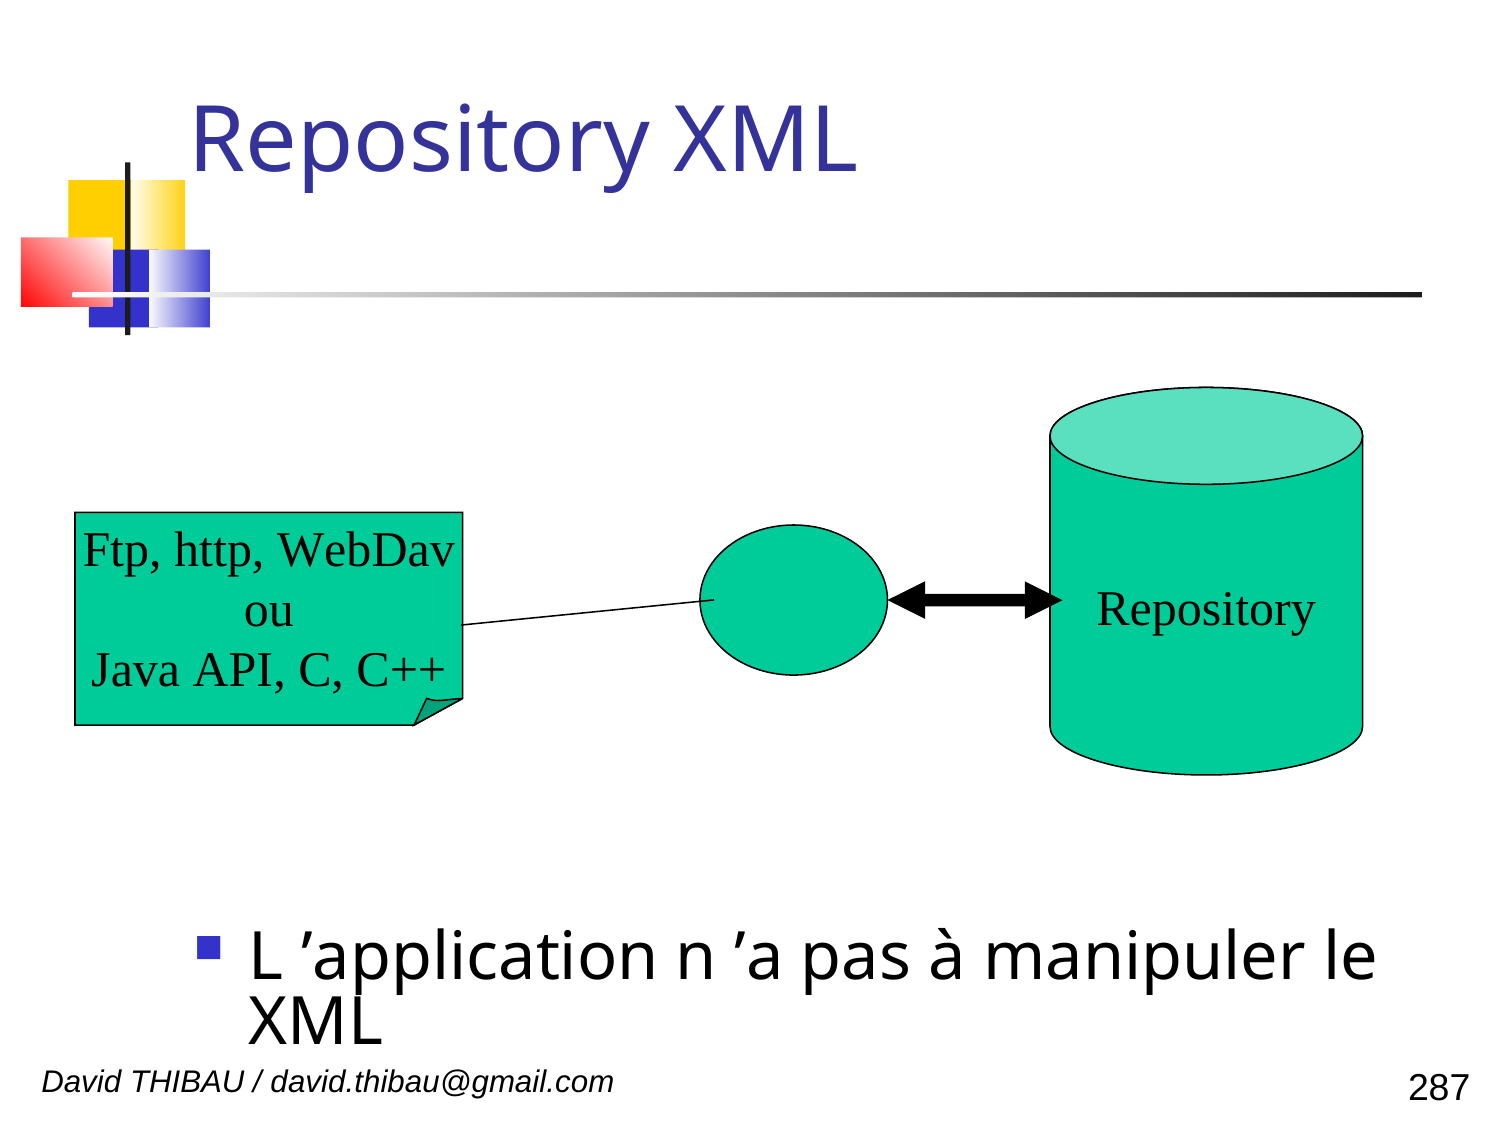

# Repository XML
Repository
Ftp, http, WebDav
ou
Java API, C, C++
L ’application n ’a pas à manipuler le XML